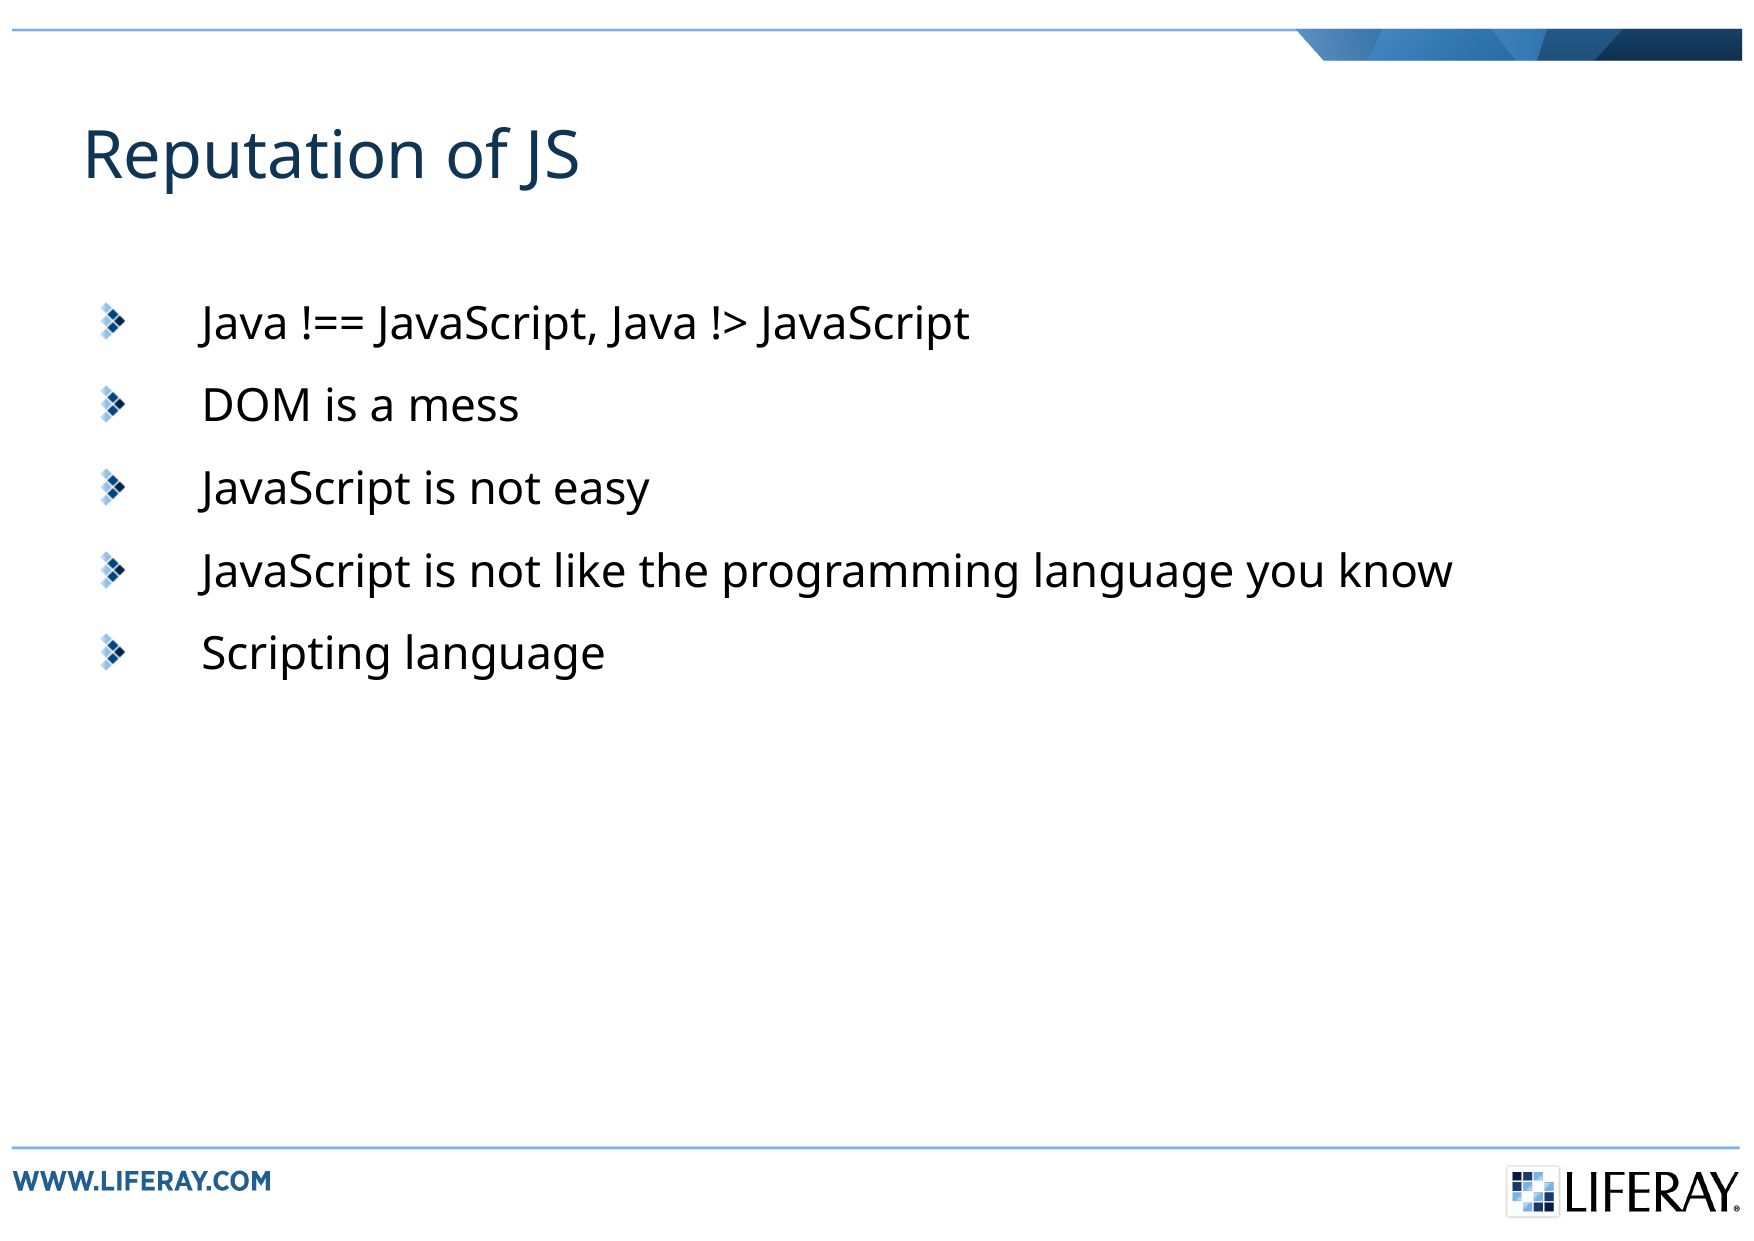

# Reputation of JS
 Java !== JavaScript, Java !> JavaScript
 DOM is a mess
 JavaScript is not easy
 JavaScript is not like the programming language you know
 Scripting language